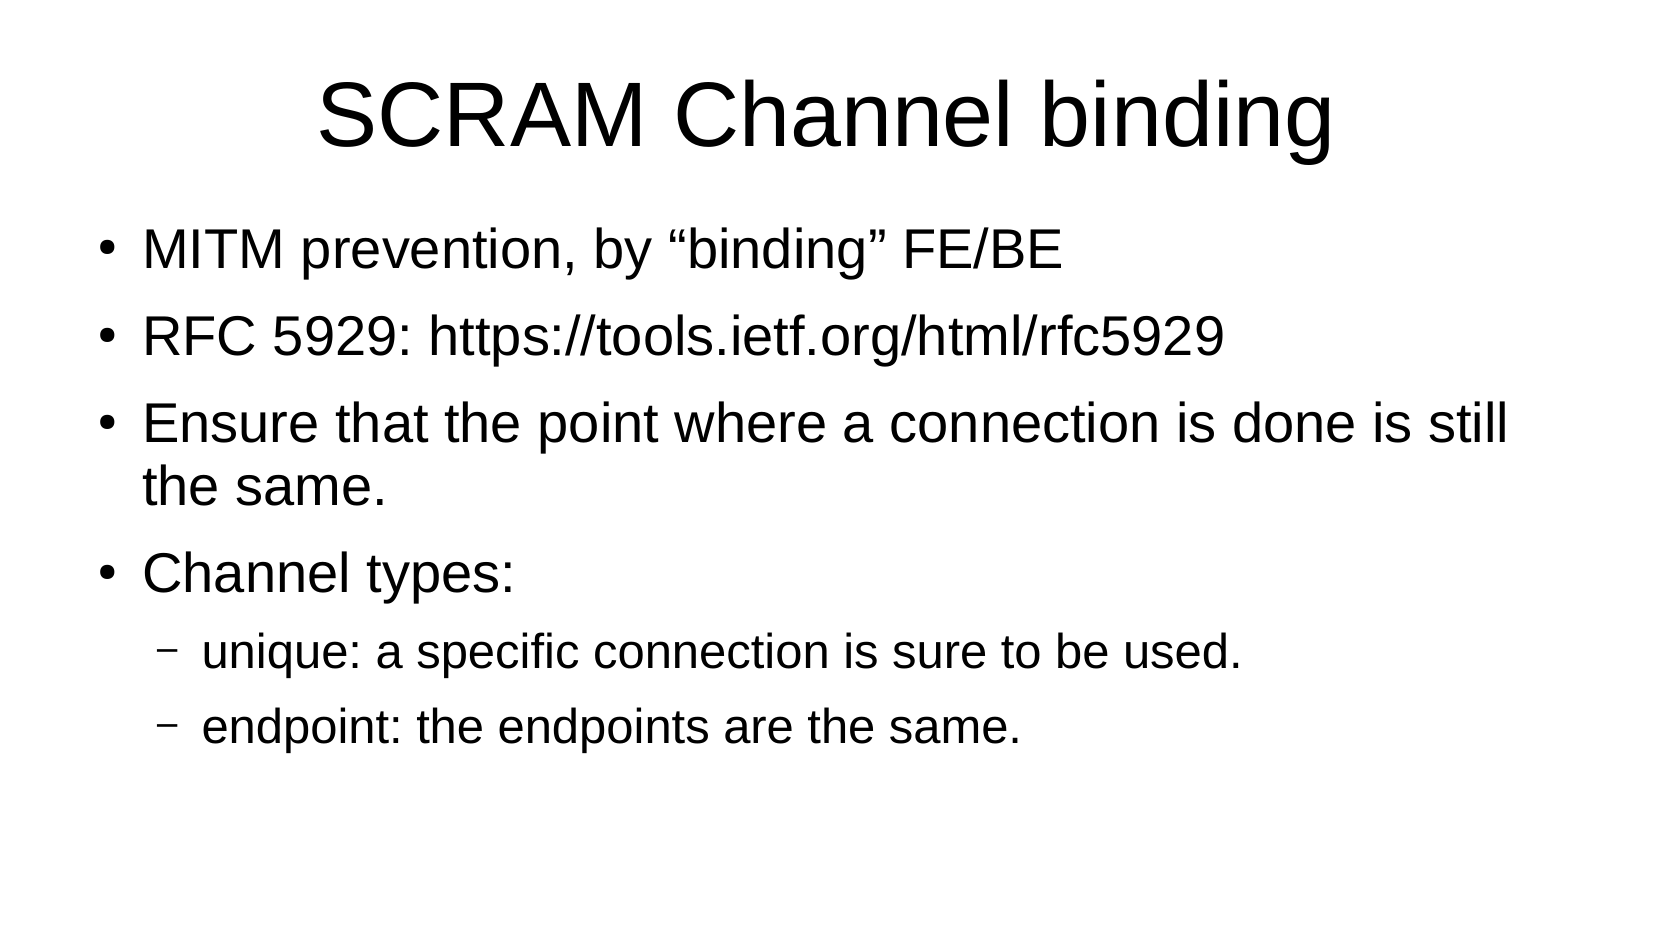

# SCRAM Channel binding
MITM prevention, by “binding” FE/BE
RFC 5929: https://tools.ietf.org/html/rfc5929
Ensure that the point where a connection is done is still the same.
Channel types:
unique: a specific connection is sure to be used.
endpoint: the endpoints are the same.